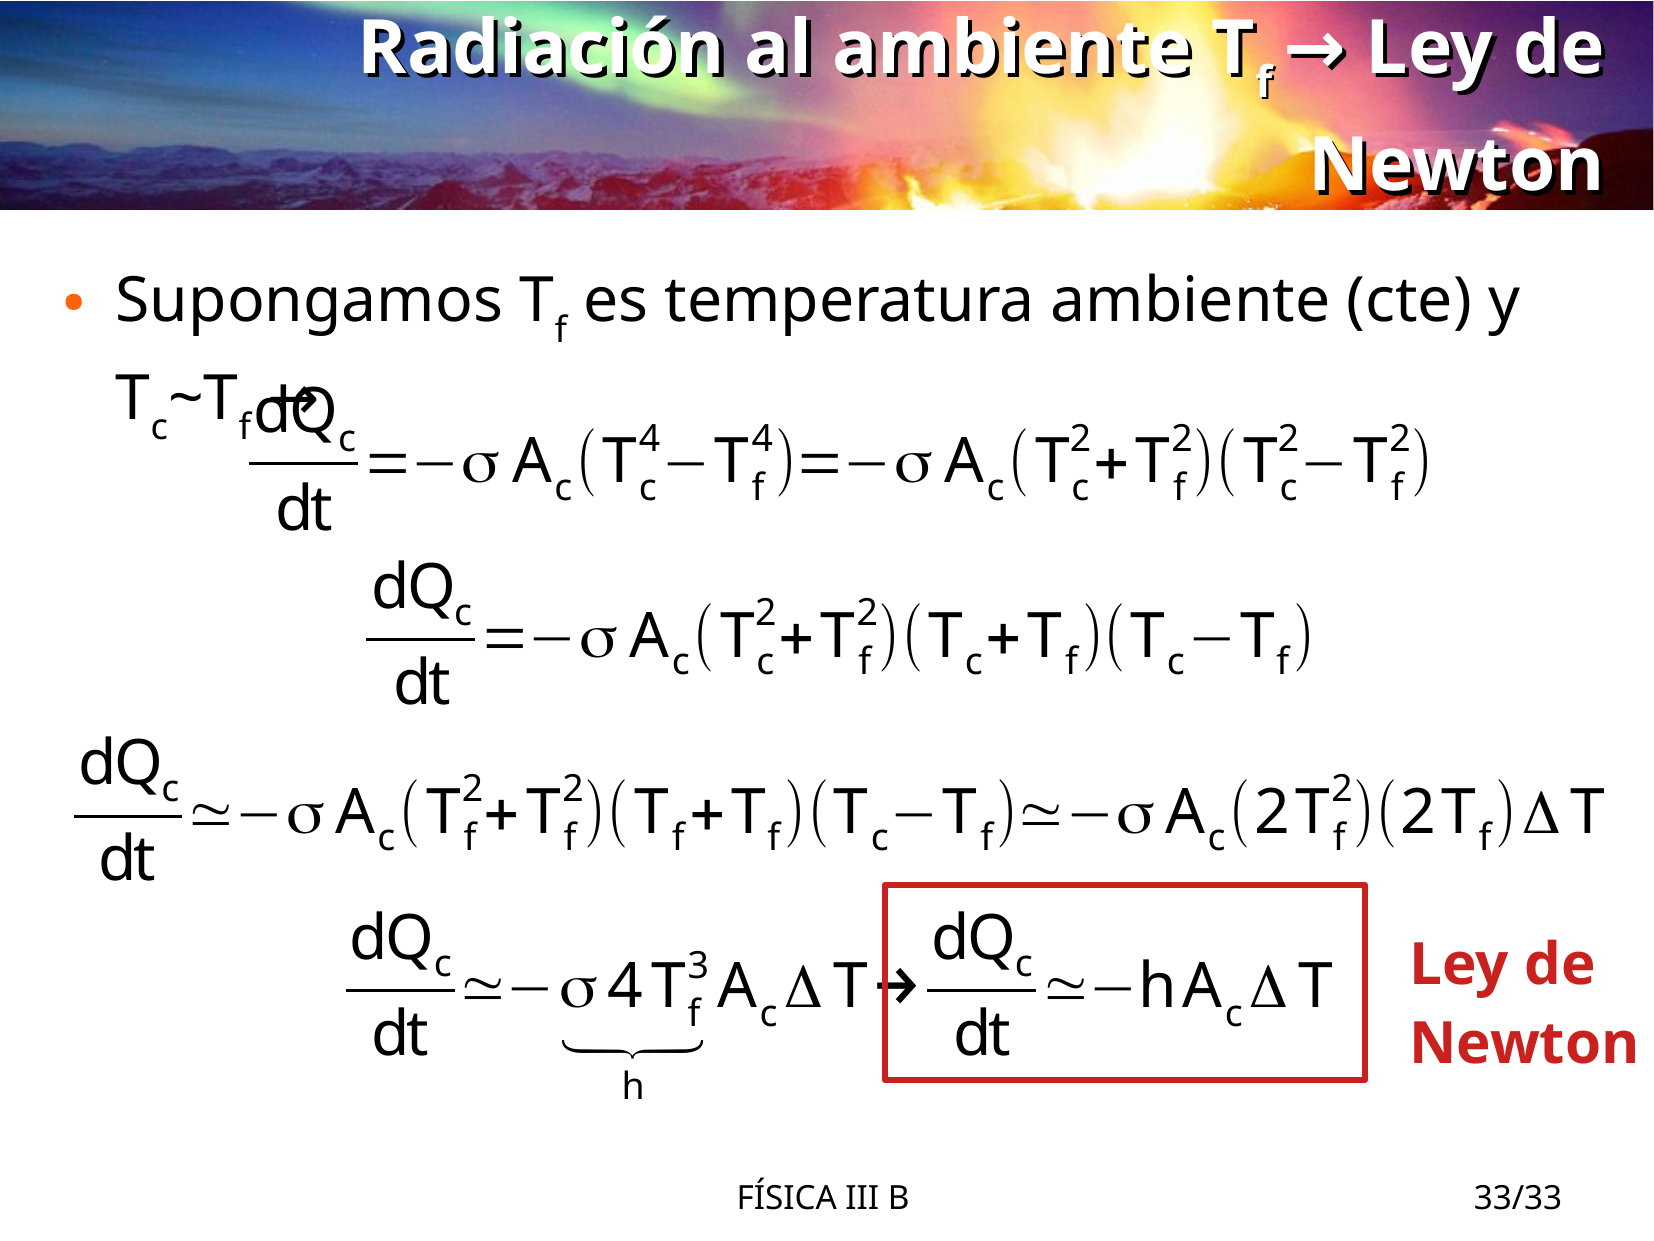

# Radiación al ambiente Tf → Ley de Newton
Supongamos Tf es temperatura ambiente (cte) y Tc~Tf →
Ley de
Newton
FÍSICA III B
33